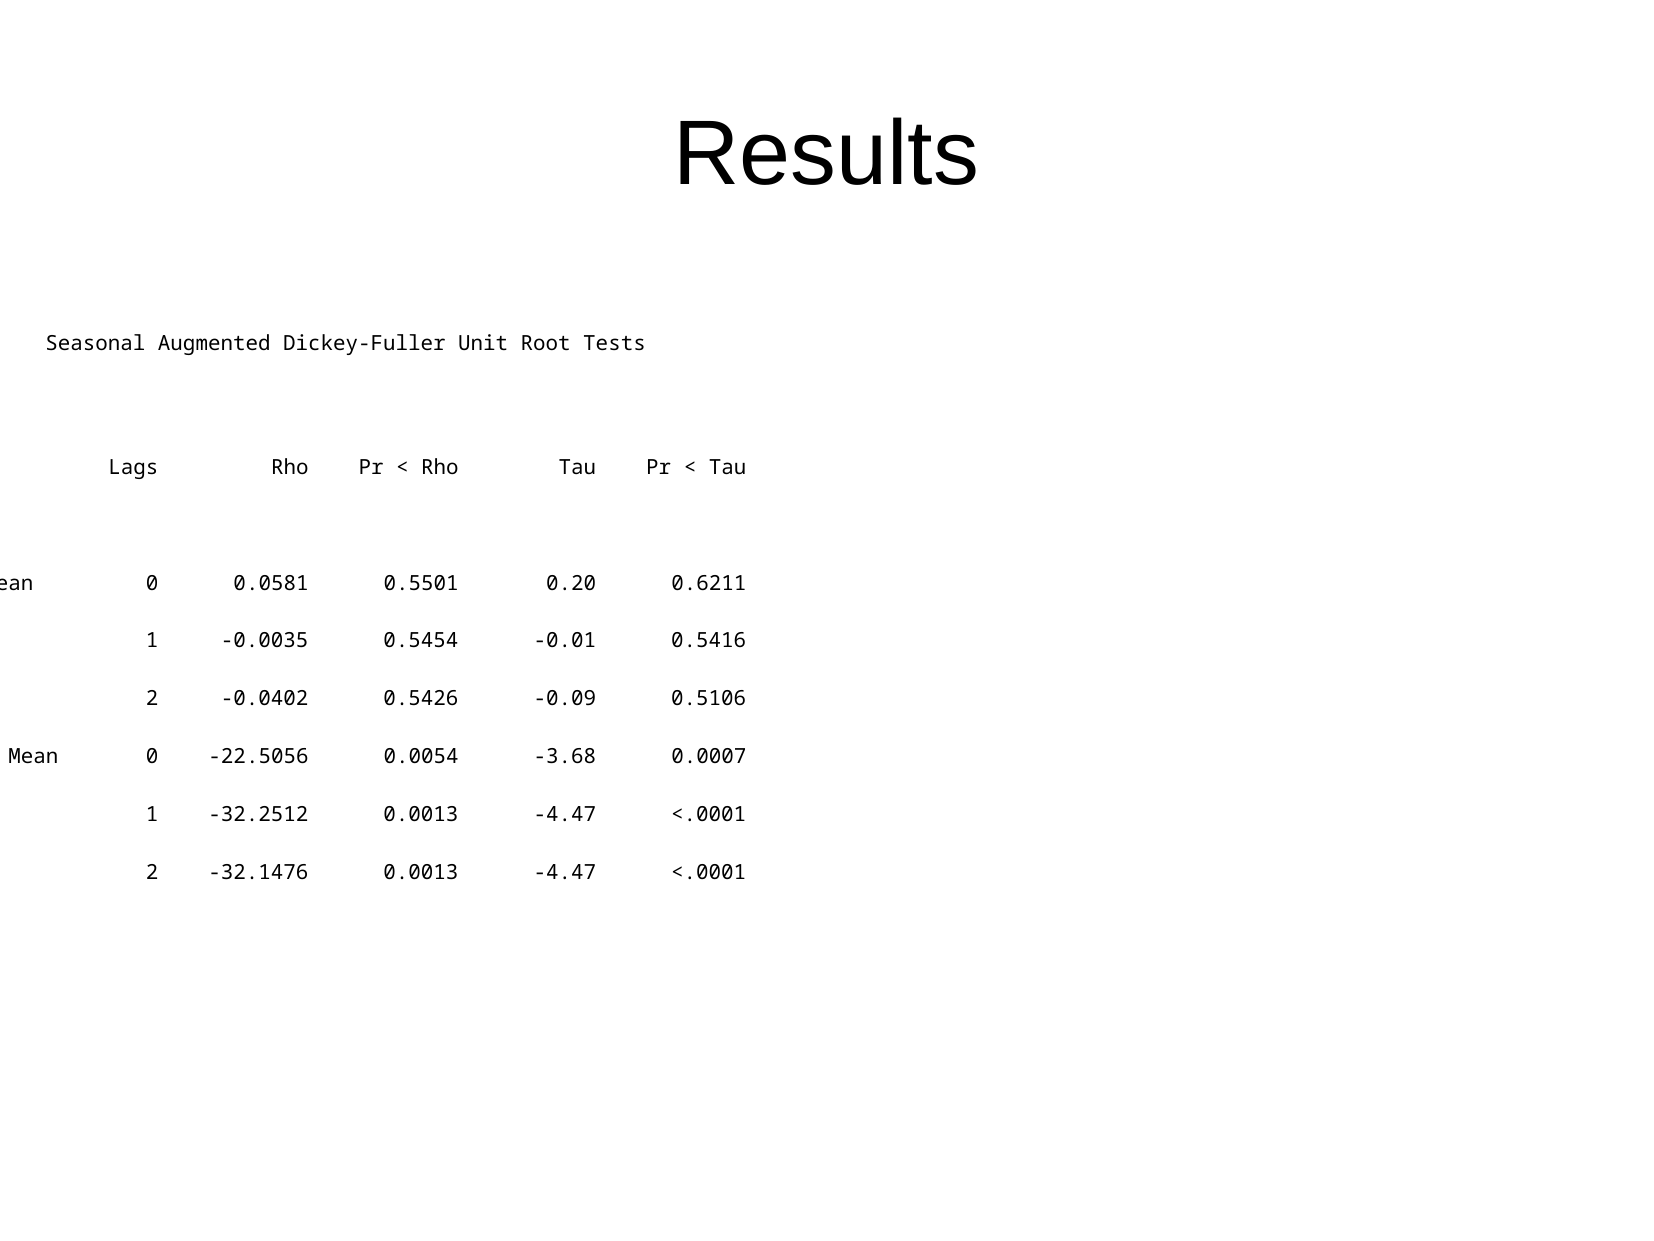

# Results
 Seasonal Augmented Dickey-Fuller Unit Root Tests
 Type Lags Rho Pr < Rho Tau Pr < Tau
 Zero Mean 0 0.0581 0.5501 0.20 0.6211
 1 -0.0035 0.5454 -0.01 0.5416
 2 -0.0402 0.5426 -0.09 0.5106
 Single Mean 0 -22.5056 0.0054 -3.68 0.0007
 1 -32.2512 0.0013 -4.47 <.0001
 2 -32.1476 0.0013 -4.47 <.0001